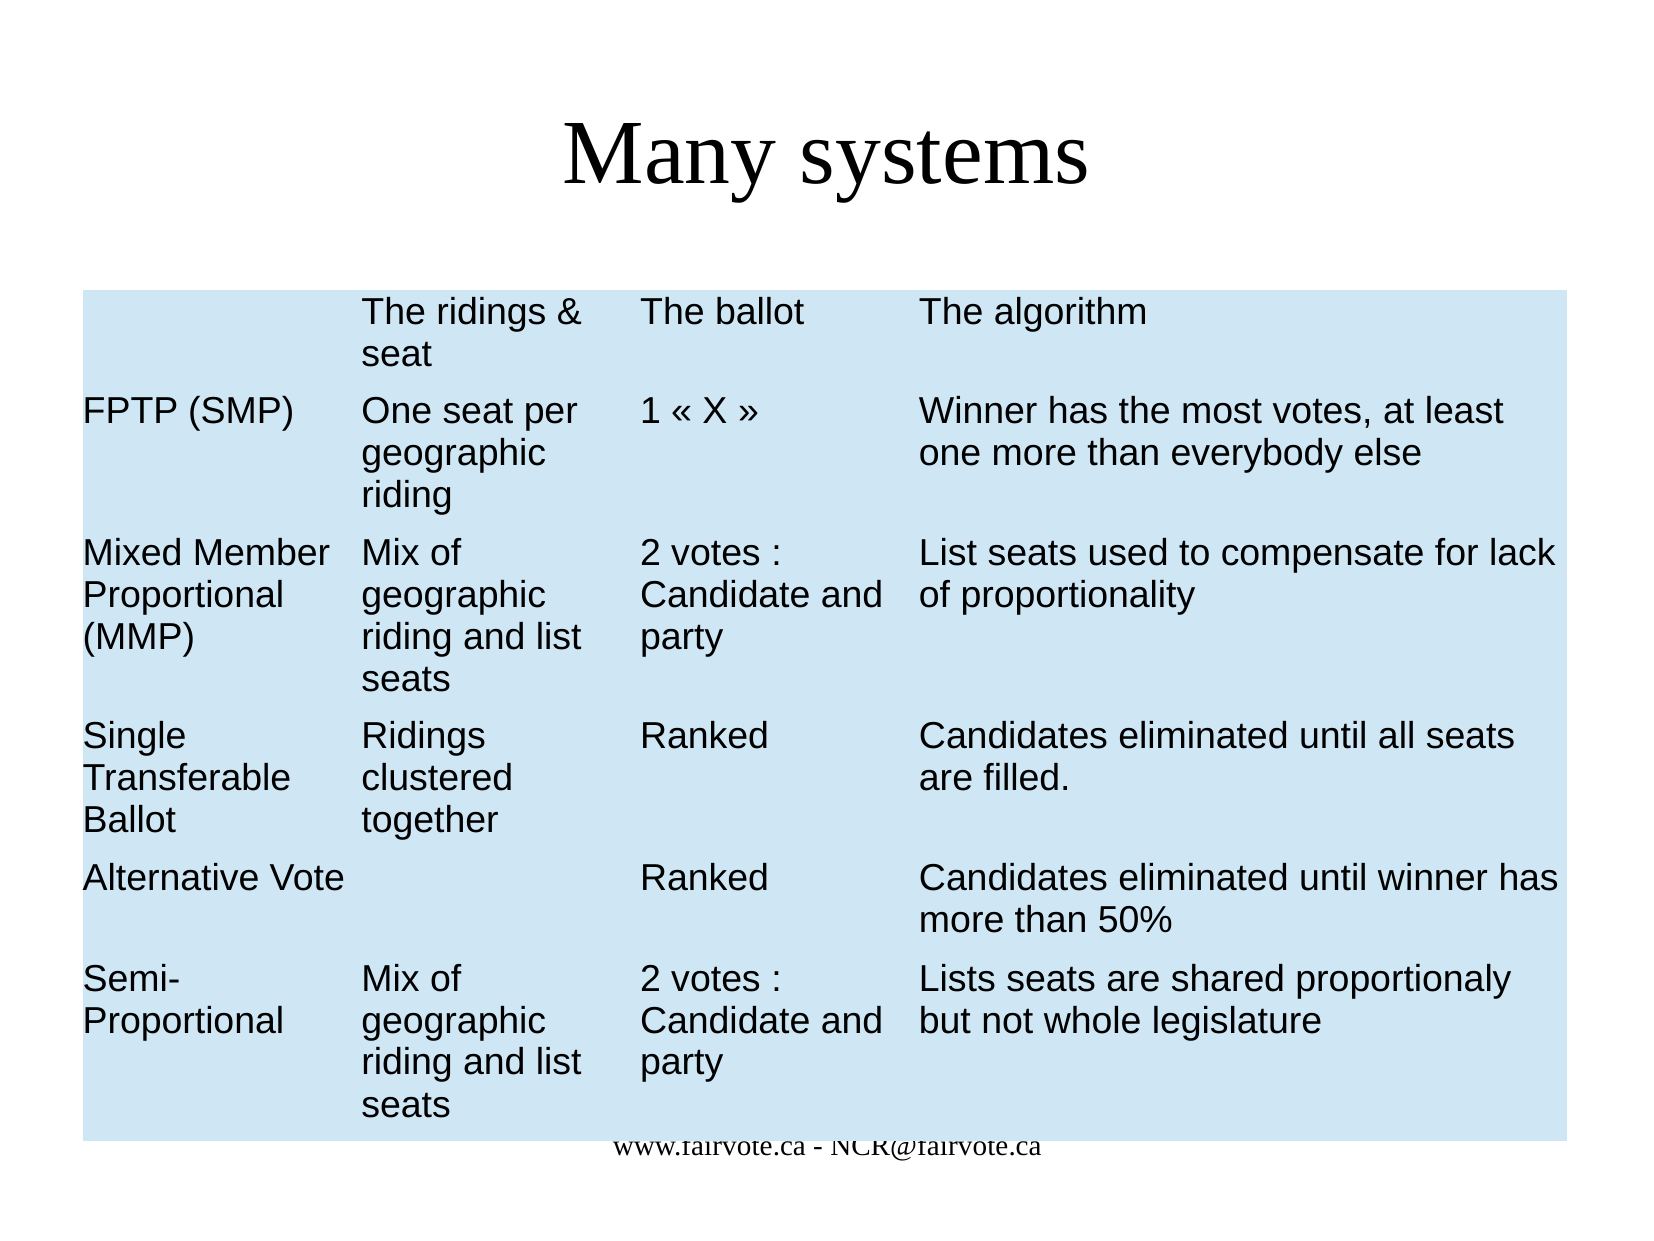

# Many systems
| | The ridings & seat | The ballot | The algorithm |
| --- | --- | --- | --- |
| FPTP (SMP) | One seat per geographic riding | 1 « X » | Winner has the most votes, at least one more than everybody else |
| Mixed Member Proportional (MMP) | Mix of geographic riding and list seats | 2 votes : Candidate and party | List seats used to compensate for lack of proportionality |
| Single Transferable Ballot | Ridings clustered together | Ranked | Candidates eliminated until all seats are filled. |
| Alternative Vote | | Ranked | Candidates eliminated until winner has more than 50% |
| Semi-Proportional | Mix of geographic riding and list seats | 2 votes : Candidate and party | Lists seats are shared proportionaly but not whole legislature |
www.fairvote.ca - NCR@fairvote.ca